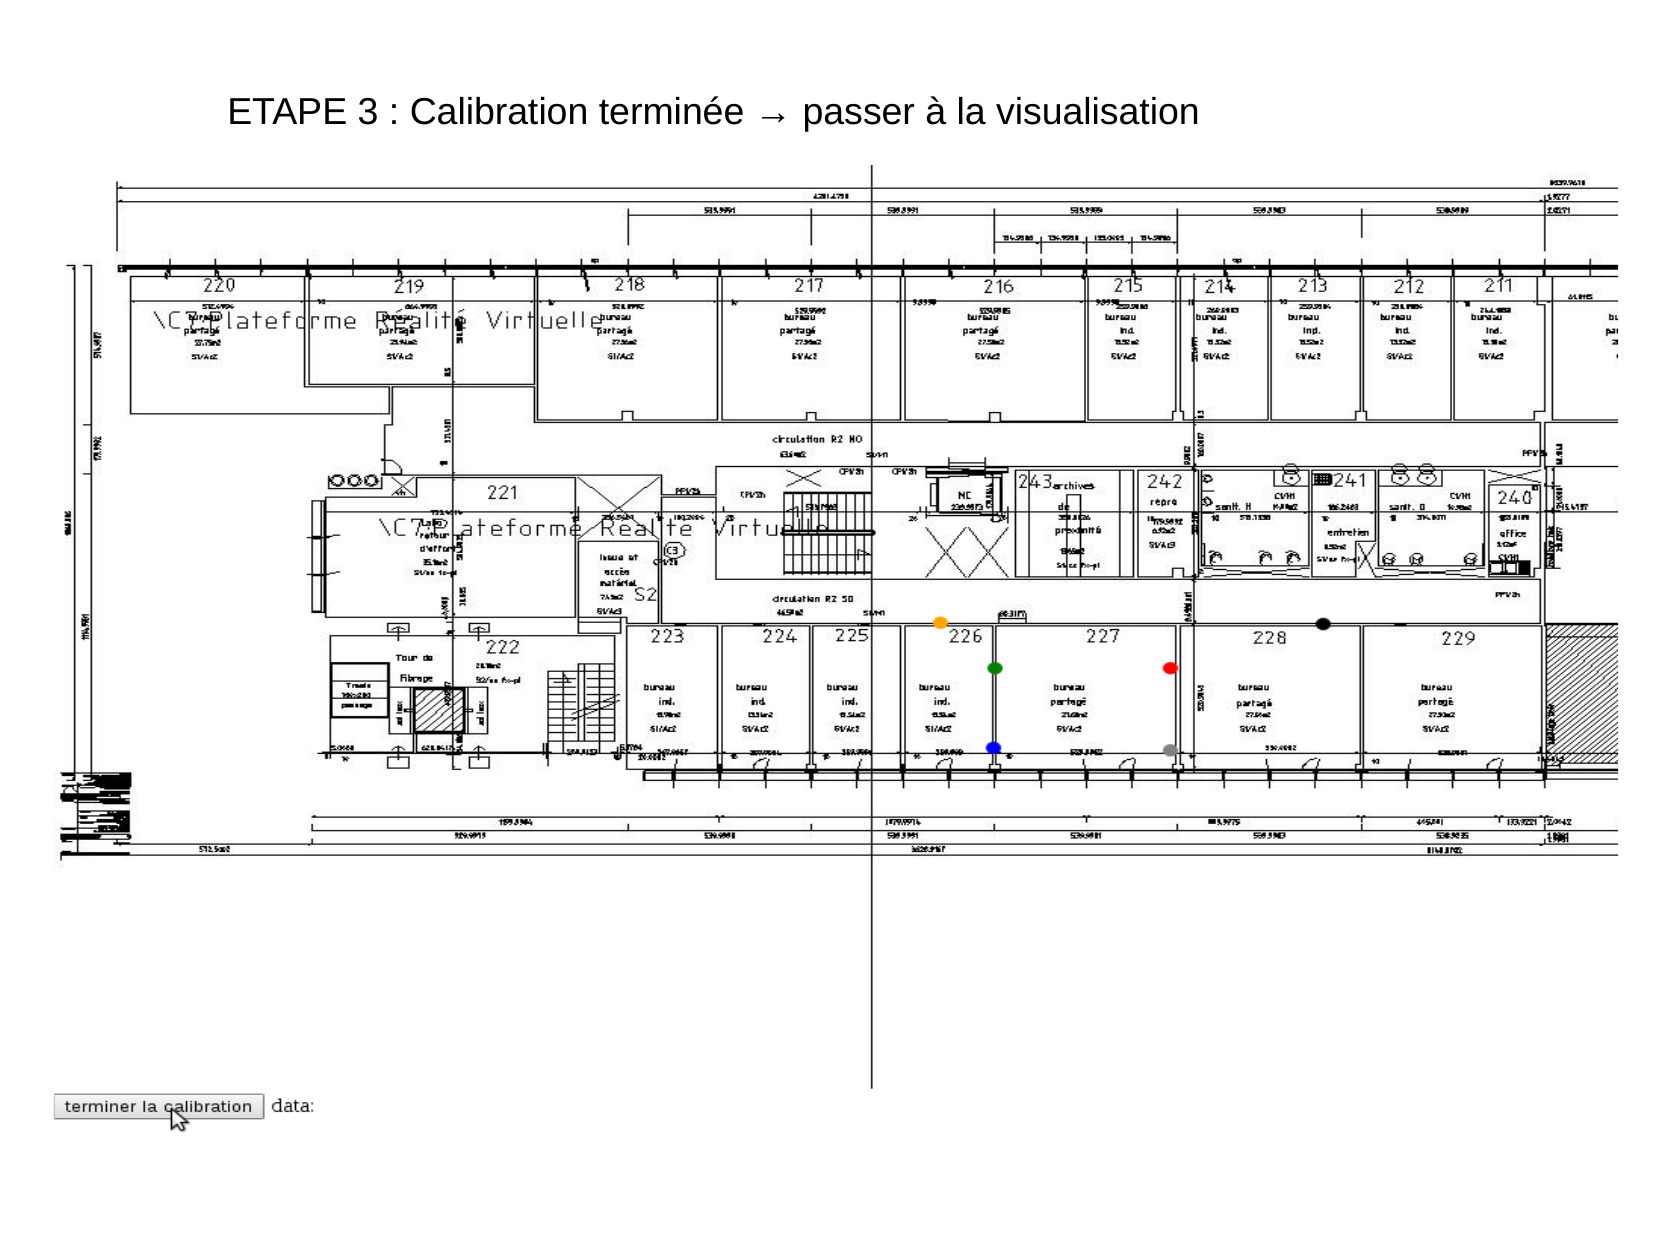

ETAPE 3 : Calibration terminée → passer à la visualisation